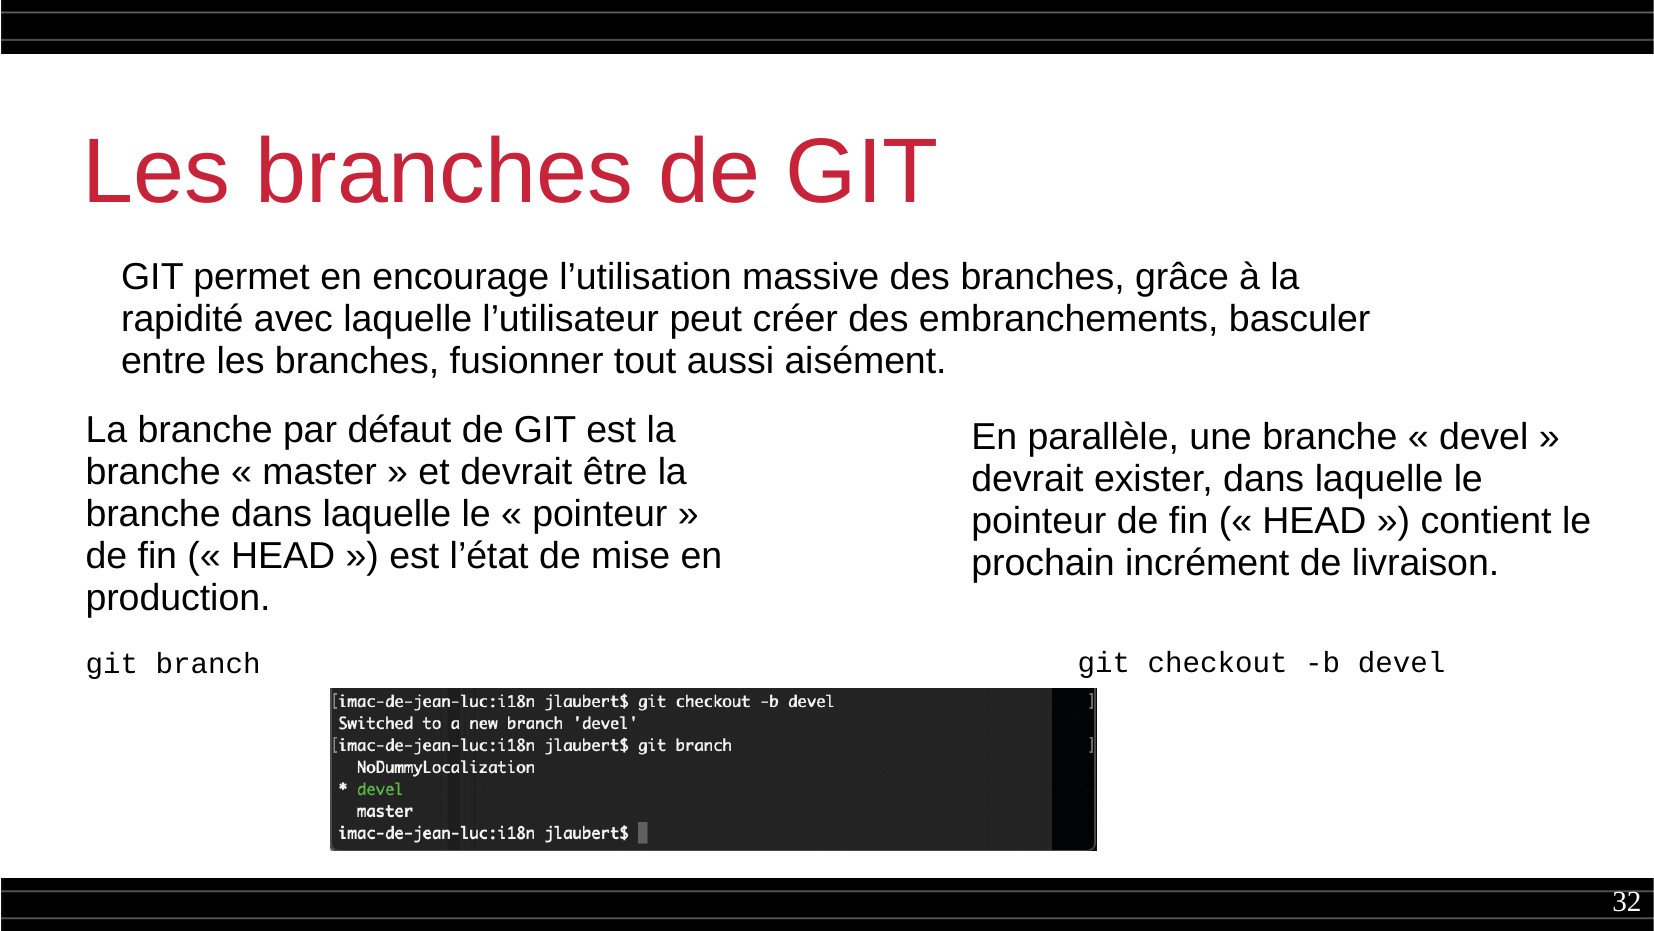

# Les branches de GIT
GIT permet en encourage l’utilisation massive des branches, grâce à la rapidité avec laquelle l’utilisateur peut créer des embranchements, basculer entre les branches, fusionner tout aussi aisément.
La branche par défaut de GIT est la branche « master » et devrait être la branche dans laquelle le « pointeur » de fin (« HEAD ») est l’état de mise en production.
En parallèle, une branche « devel » devrait exister, dans laquelle le pointeur de fin (« HEAD ») contient le prochain incrément de livraison.
git checkout -b devel
git branch